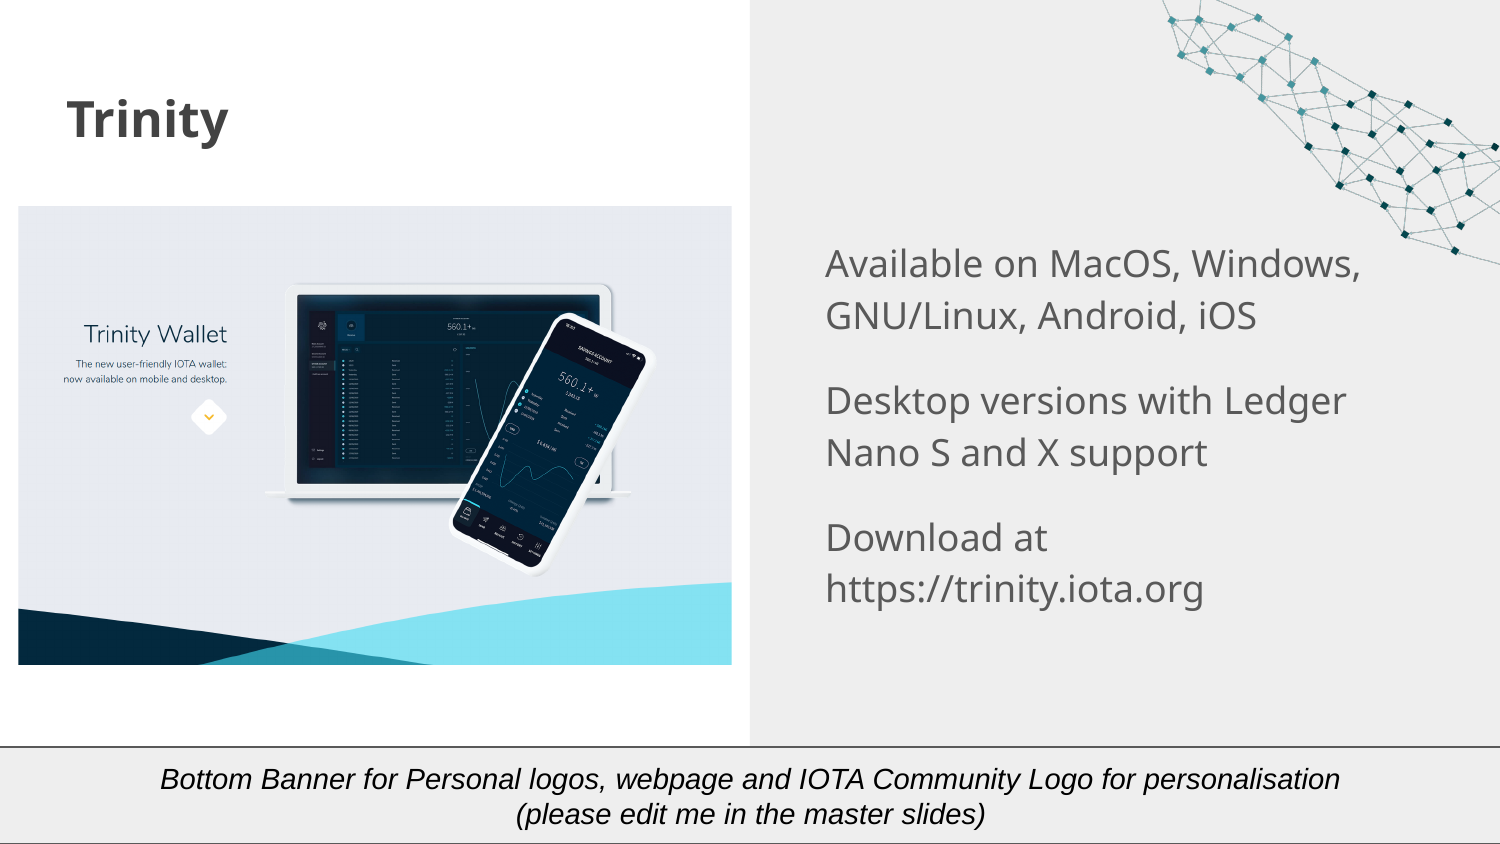

# Trinity
Available on MacOS, Windows, GNU/Linux, Android, iOS
Desktop versions with Ledger Nano S and X support
Download at
https://trinity.iota.org